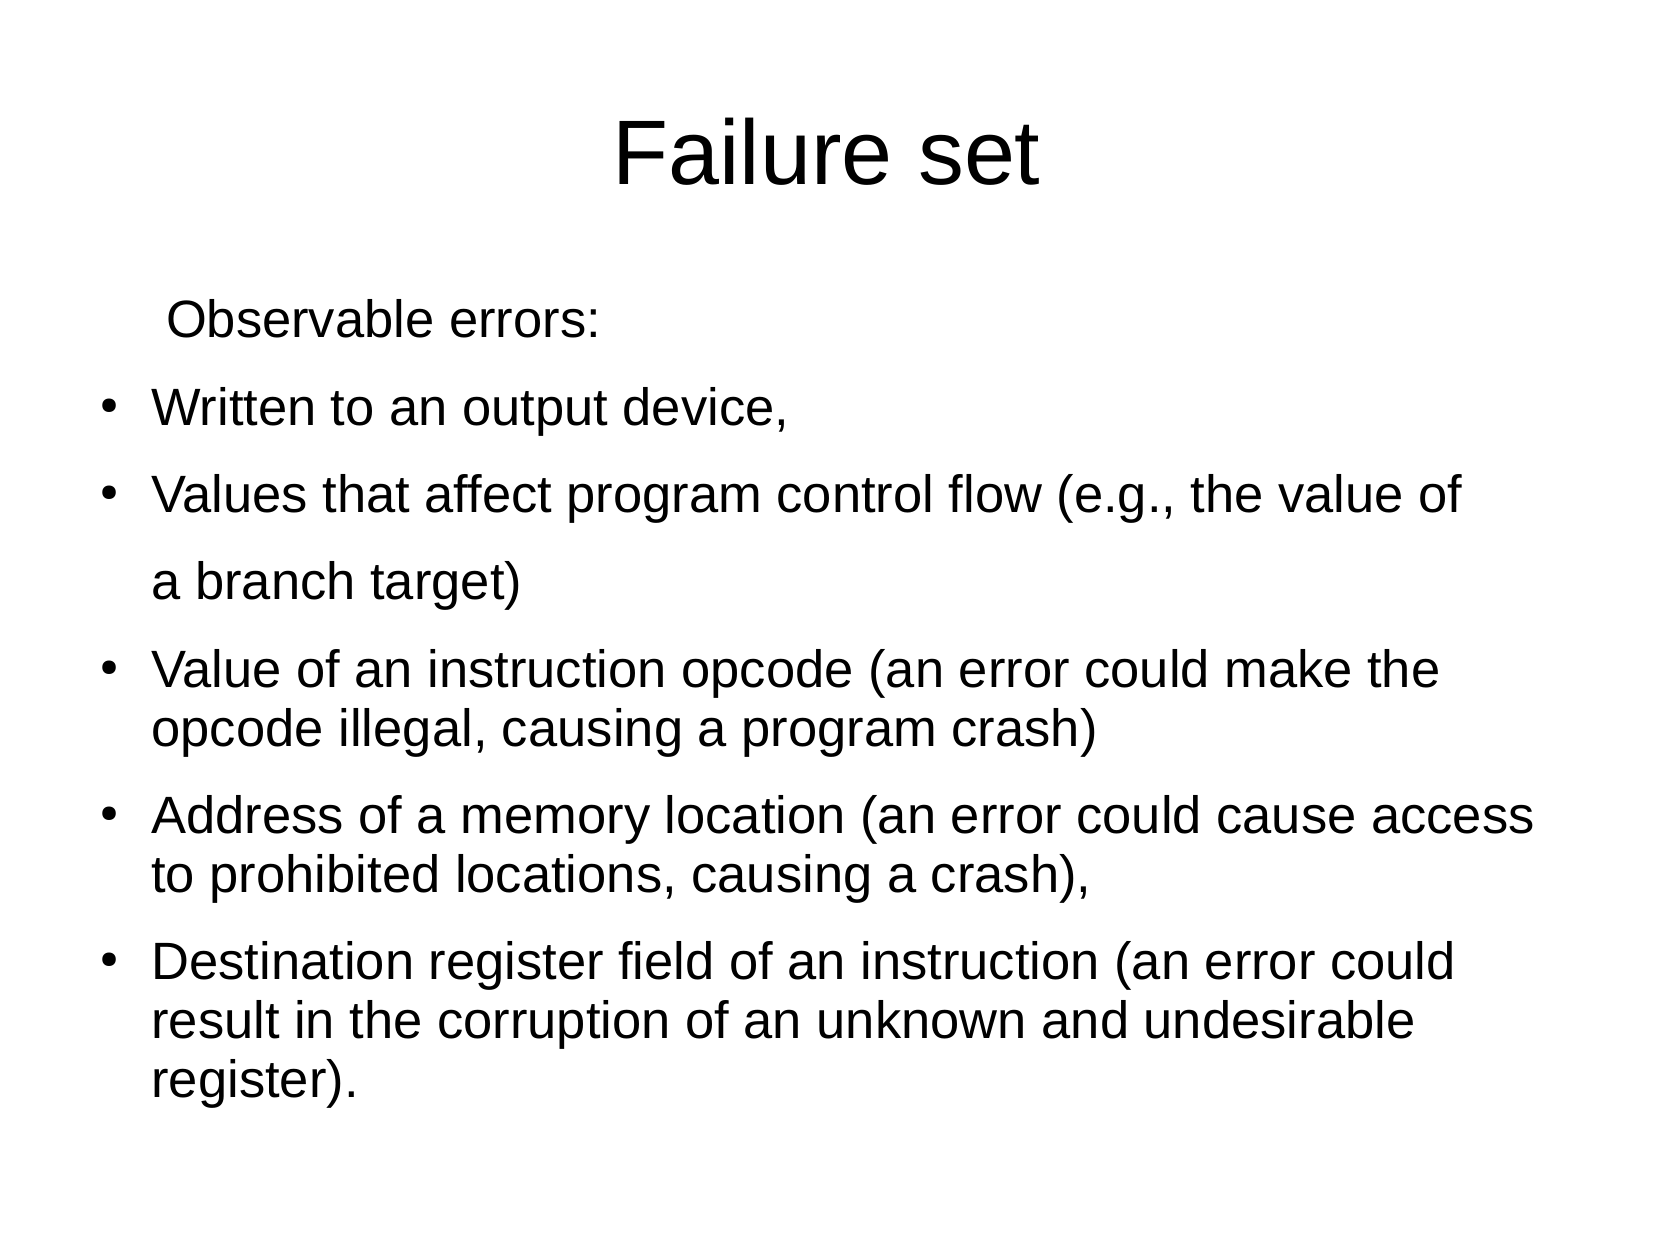

# Failure set
 Observable errors:
Written to an output device,
Values that affect program control flow (e.g., the value of
a branch target)
Value of an instruction opcode (an error could make the opcode illegal, causing a program crash)
Address of a memory location (an error could cause access to prohibited locations, causing a crash),
Destination register field of an instruction (an error could result in the corruption of an unknown and undesirable register).